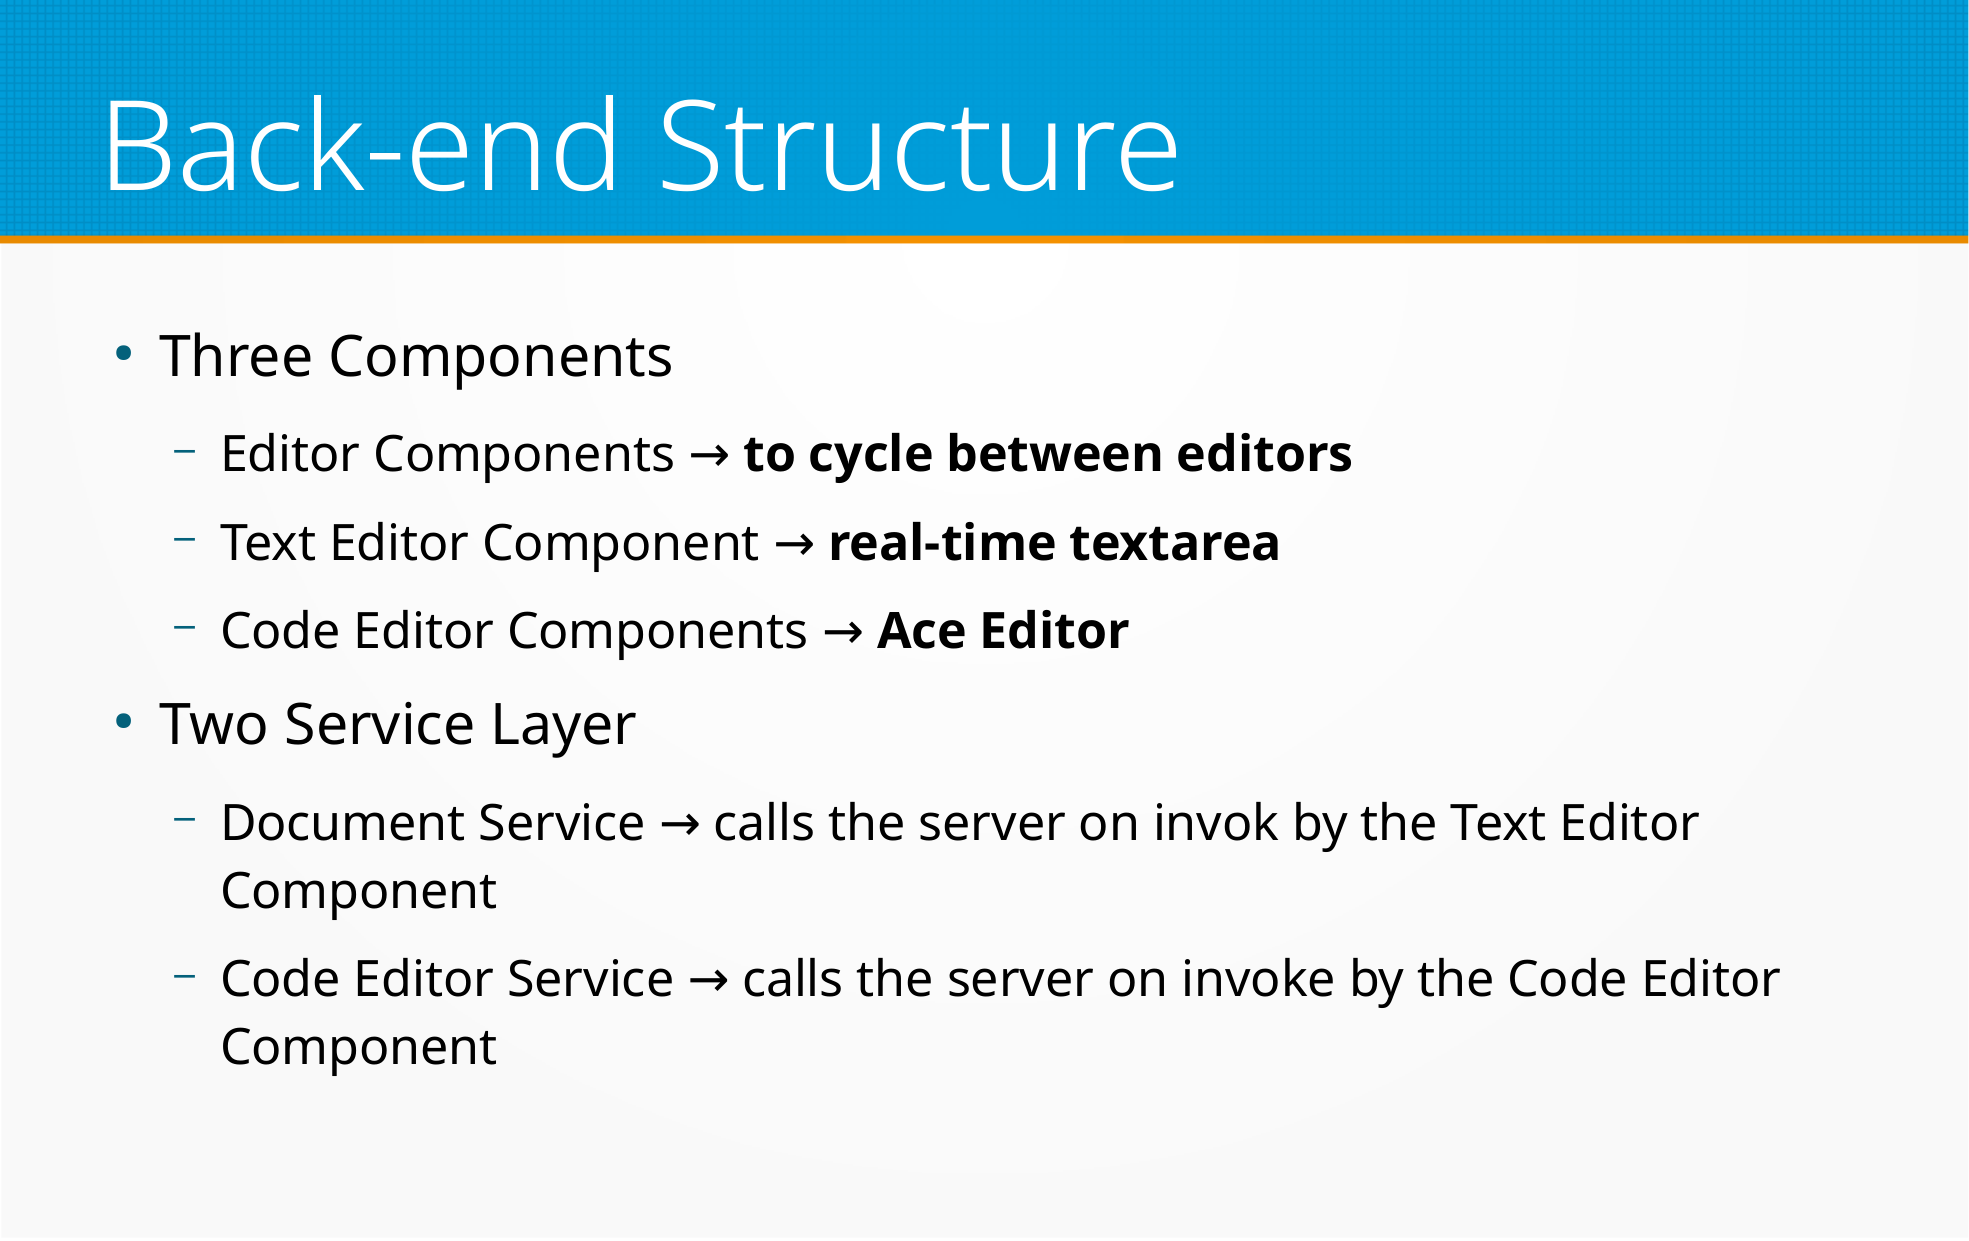

# Back-end Structure
Three Components
Editor Components → to cycle between editors
Text Editor Component → real-time textarea
Code Editor Components → Ace Editor
Two Service Layer
Document Service → calls the server on invok by the Text Editor Component
Code Editor Service → calls the server on invoke by the Code Editor Component